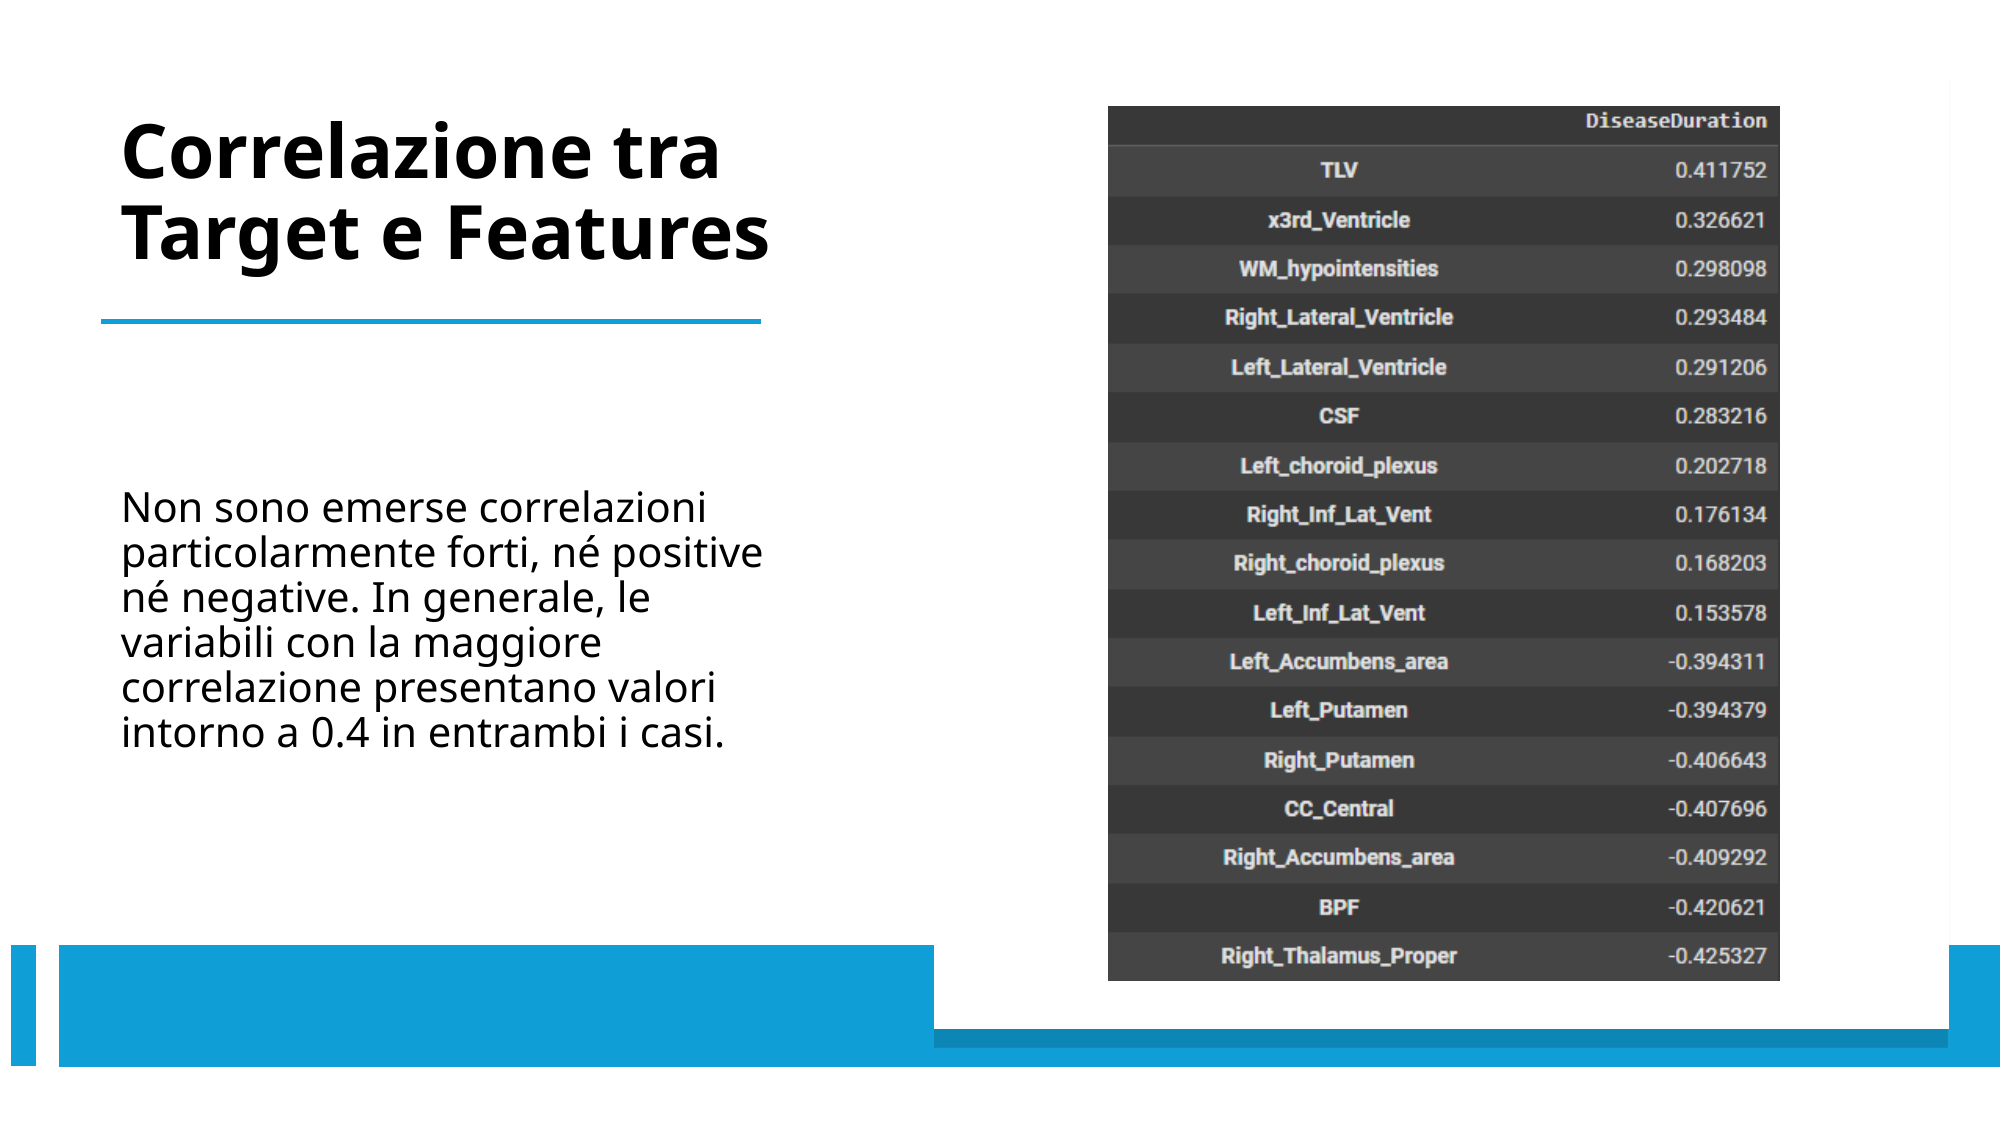

# Correlazione tra Target e Features
Non sono emerse correlazioni particolarmente forti, né positive né negative. In generale, le variabili con la maggiore correlazione presentano valori intorno a 0.4 in entrambi i casi.